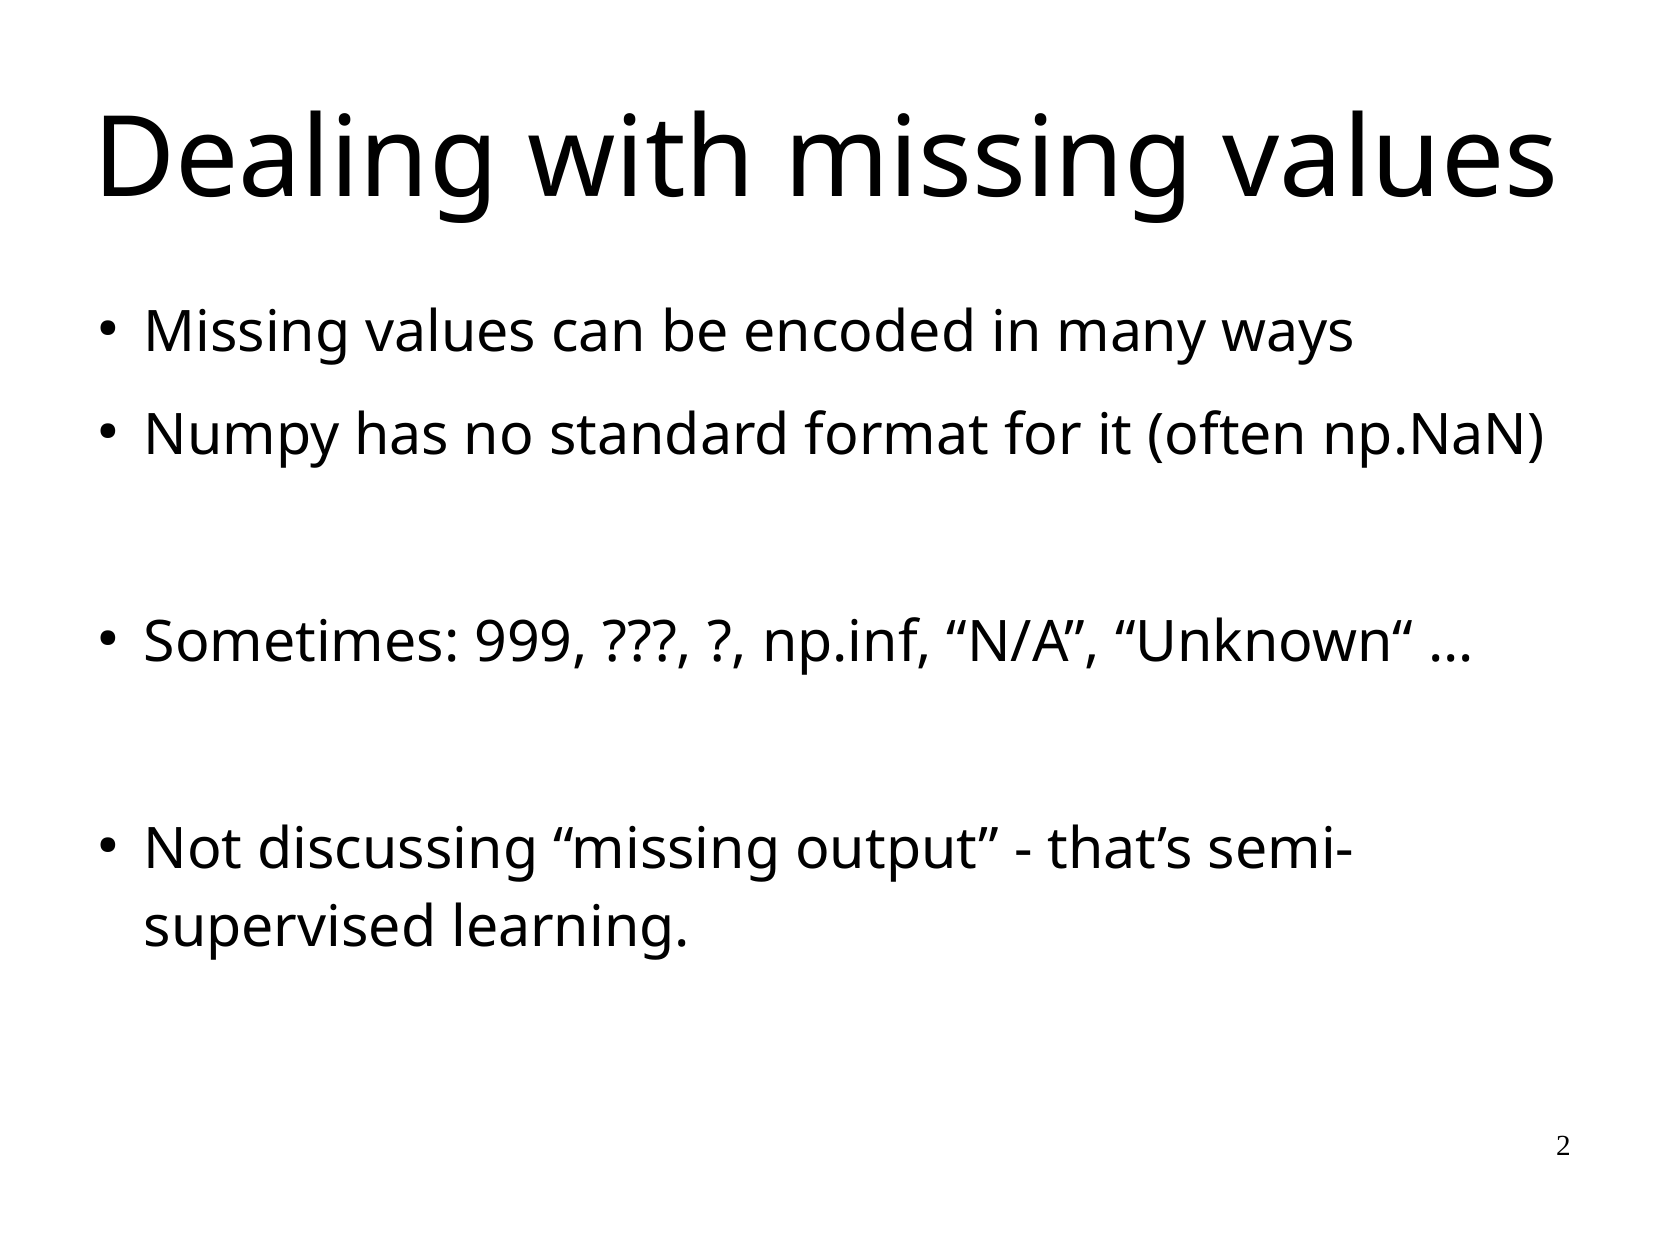

# Dealing with missing values
Missing values can be encoded in many ways
Numpy has no standard format for it (often np.NaN)
Sometimes: 999, ???, ?, np.inf, “N/A”, “Unknown“ …
Not discussing “missing output” - that’s semi-supervised learning.
2